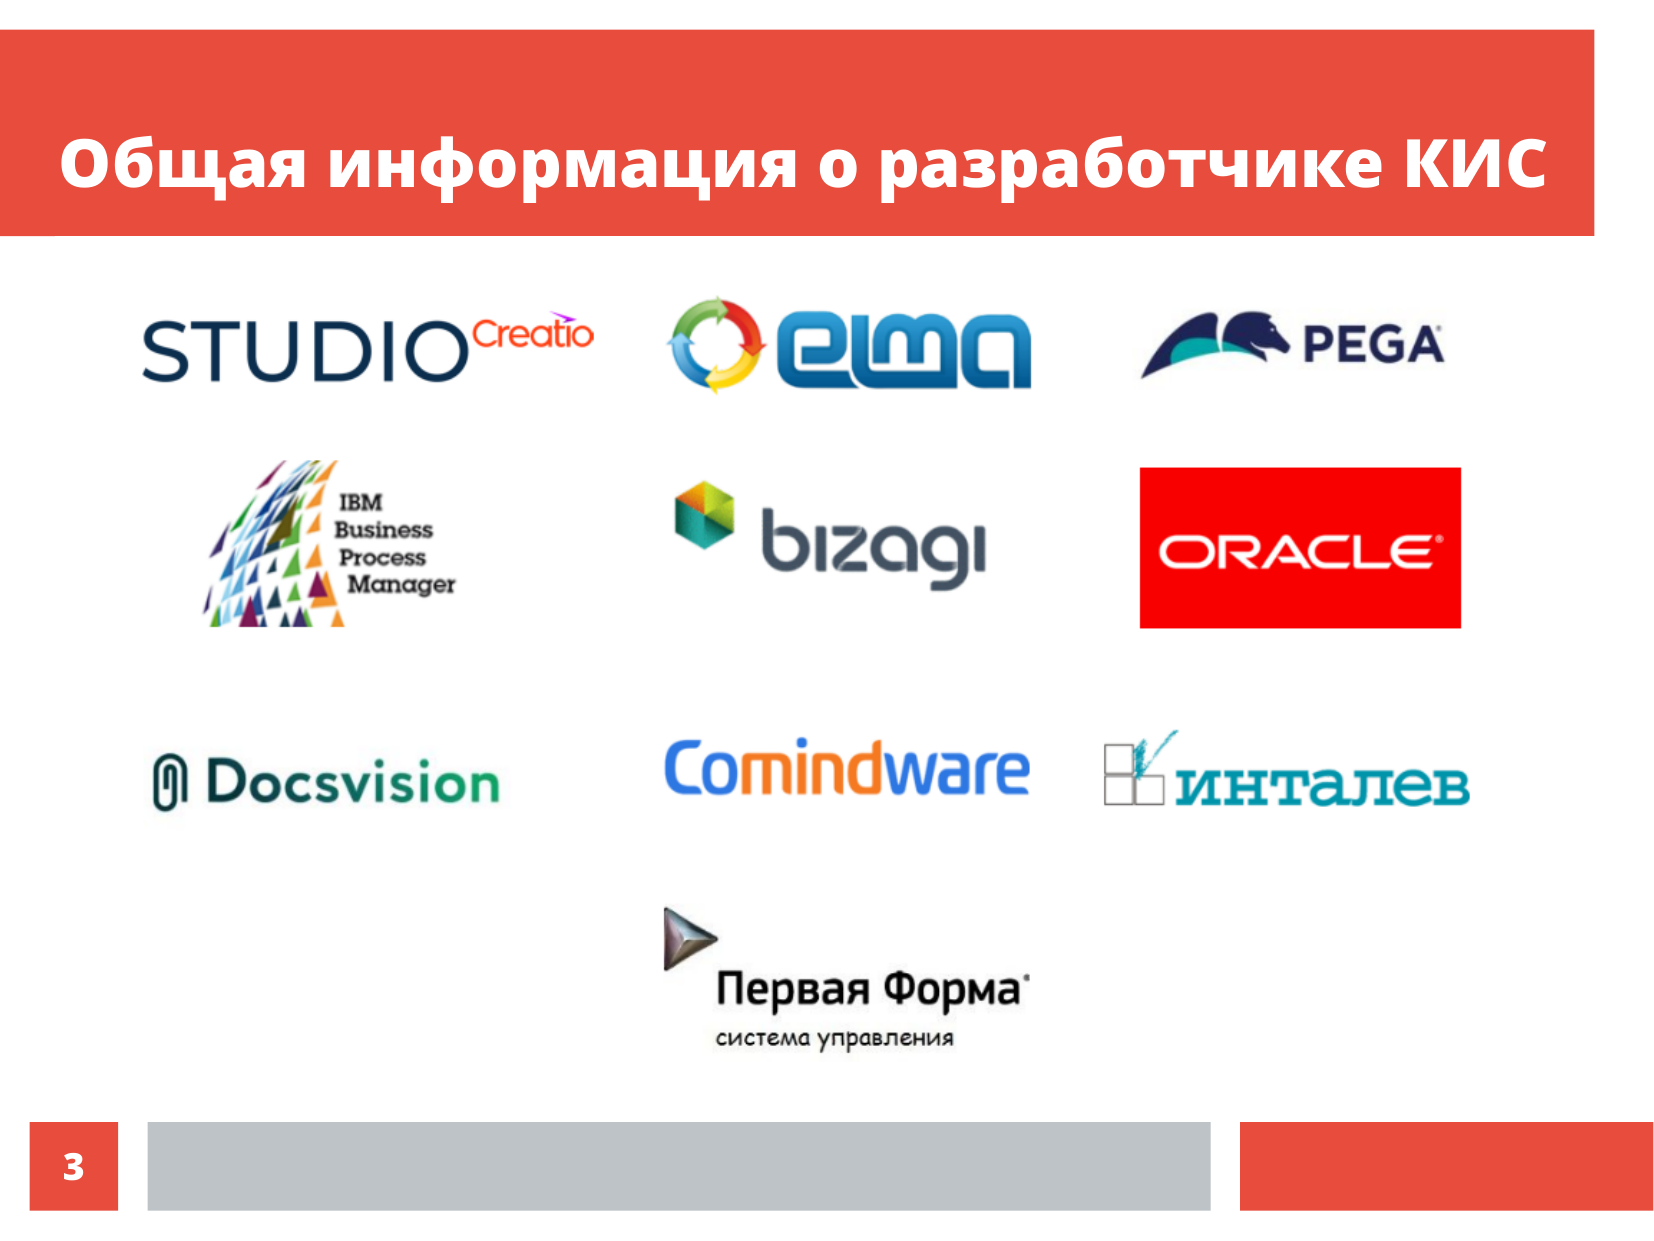

# Общая информация о разработчике КИС
3